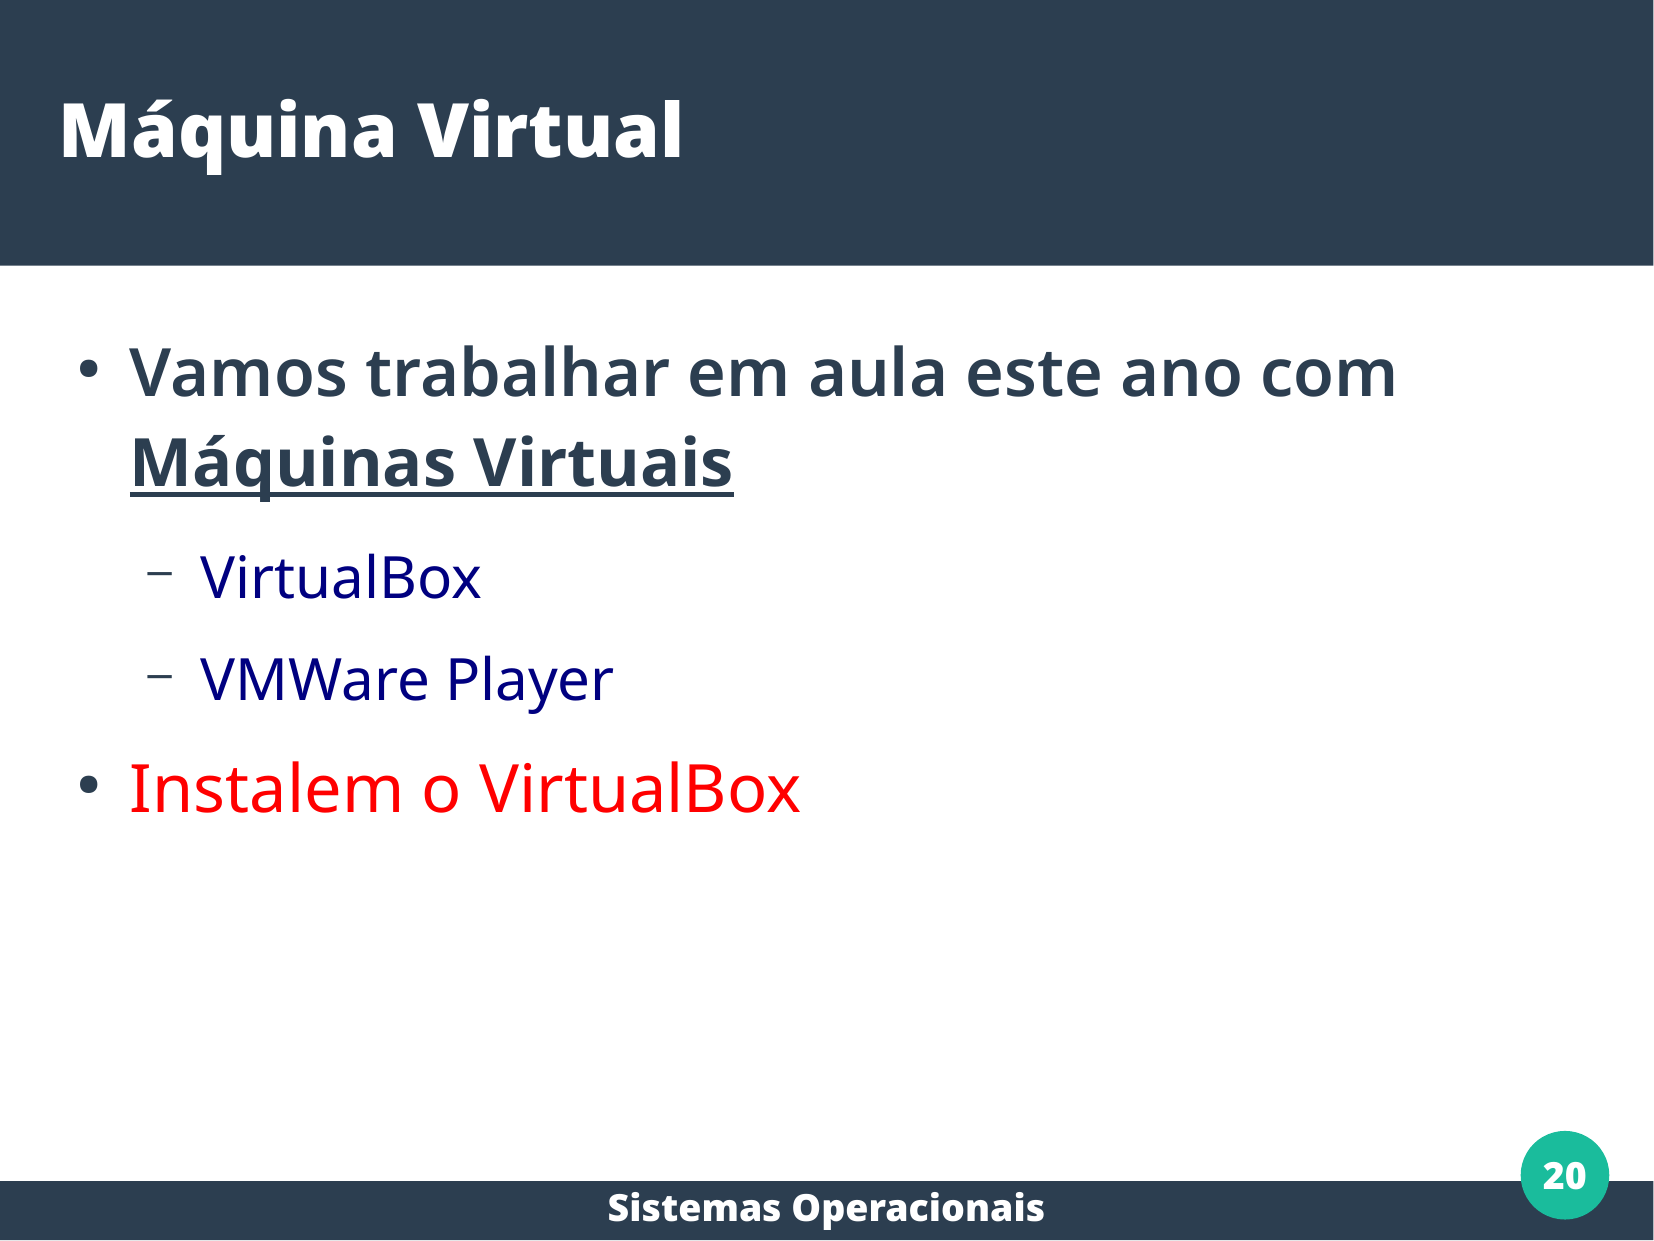

# Máquina Virtual
Vamos trabalhar em aula este ano com Máquinas Virtuais
VirtualBox
VMWare Player
Instalem o VirtualBox
20
Sistemas Operacionais